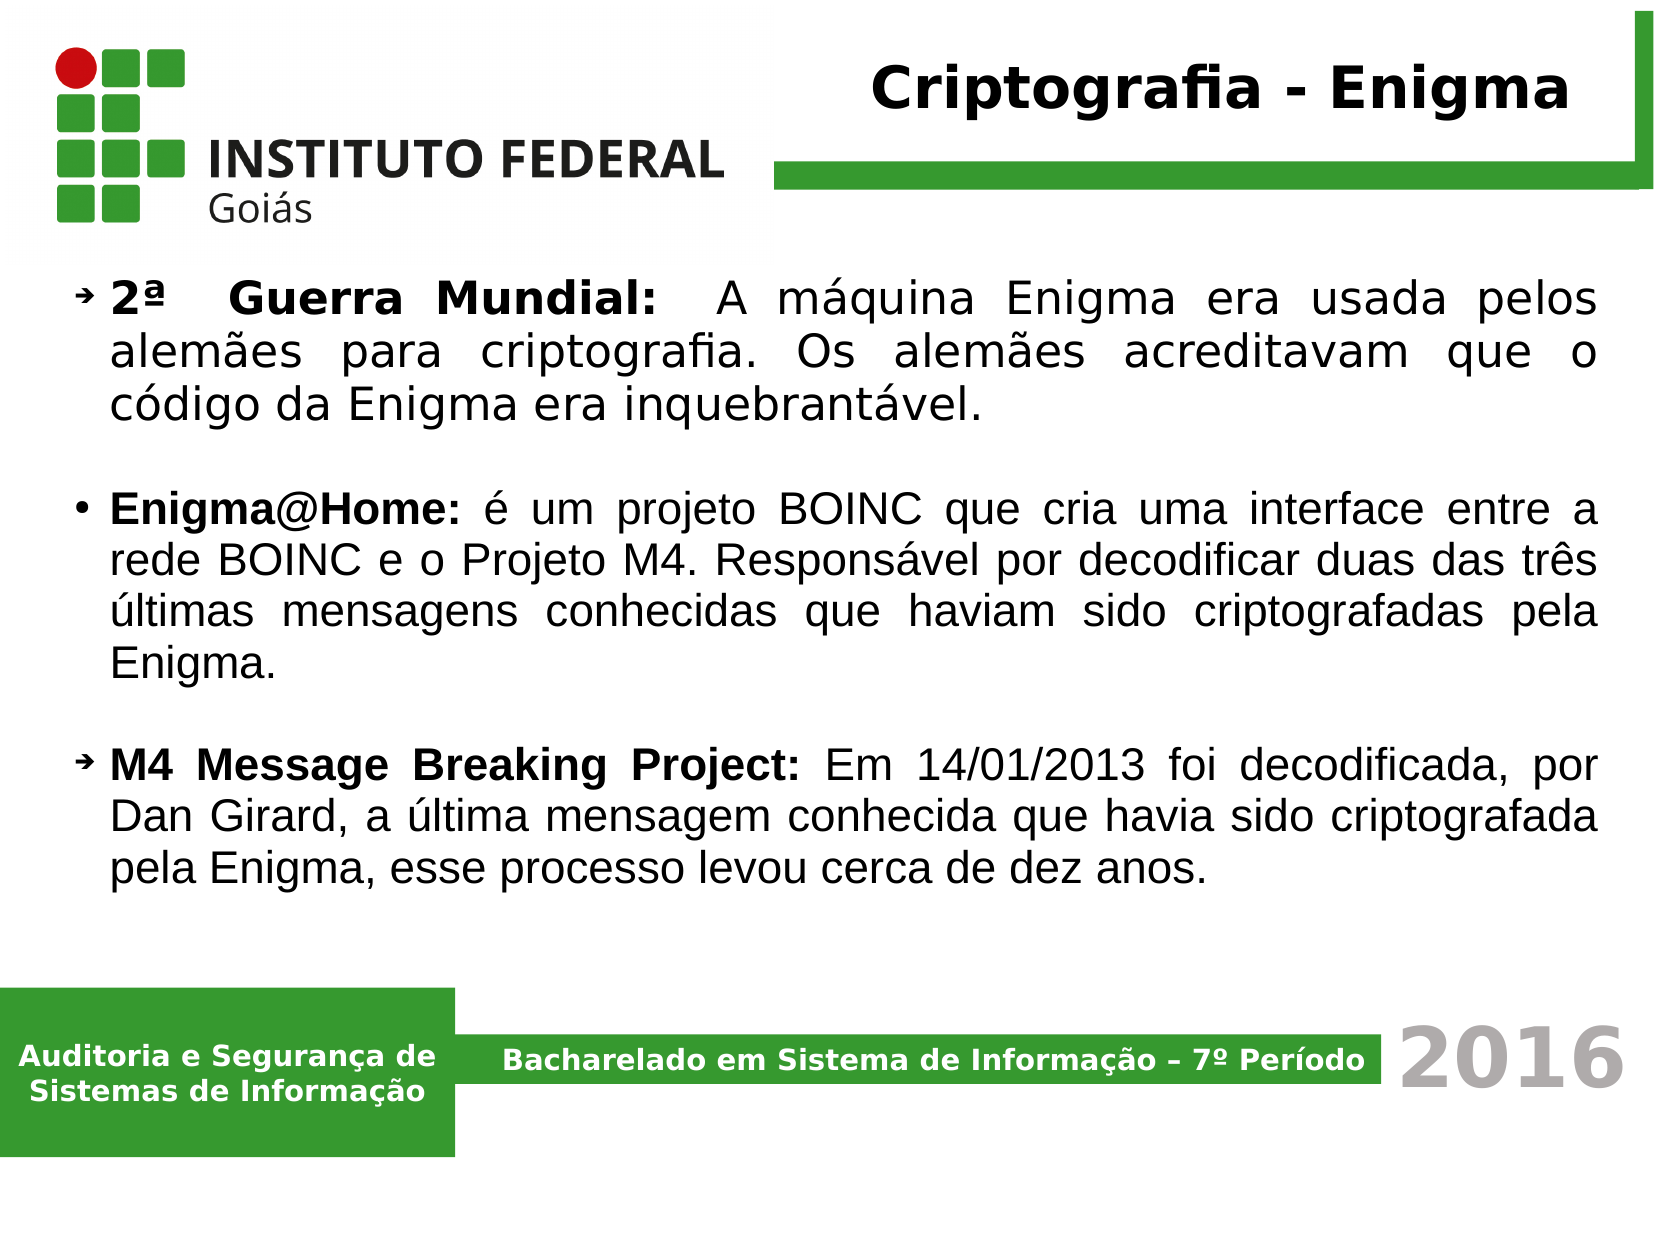

Criptografia - Enigma
2ª Guerra Mundial: A máquina Enigma era usada pelos alemães para criptografia. Os alemães acreditavam que o código da Enigma era inquebrantável.
Enigma@Home: é um projeto BOINC que cria uma interface entre a rede BOINC e o Projeto M4. Responsável por decodificar duas das três últimas mensagens conhecidas que haviam sido criptografadas pela Enigma.
M4 Message Breaking Project: Em 14/01/2013 foi decodificada, por Dan Girard, a última mensagem conhecida que havia sido criptografada pela Enigma, esse processo levou cerca de dez anos.
Auditoria e Segurança de Sistemas de Informação
2016
Bacharelado em Sistema de Informação – 7º Período